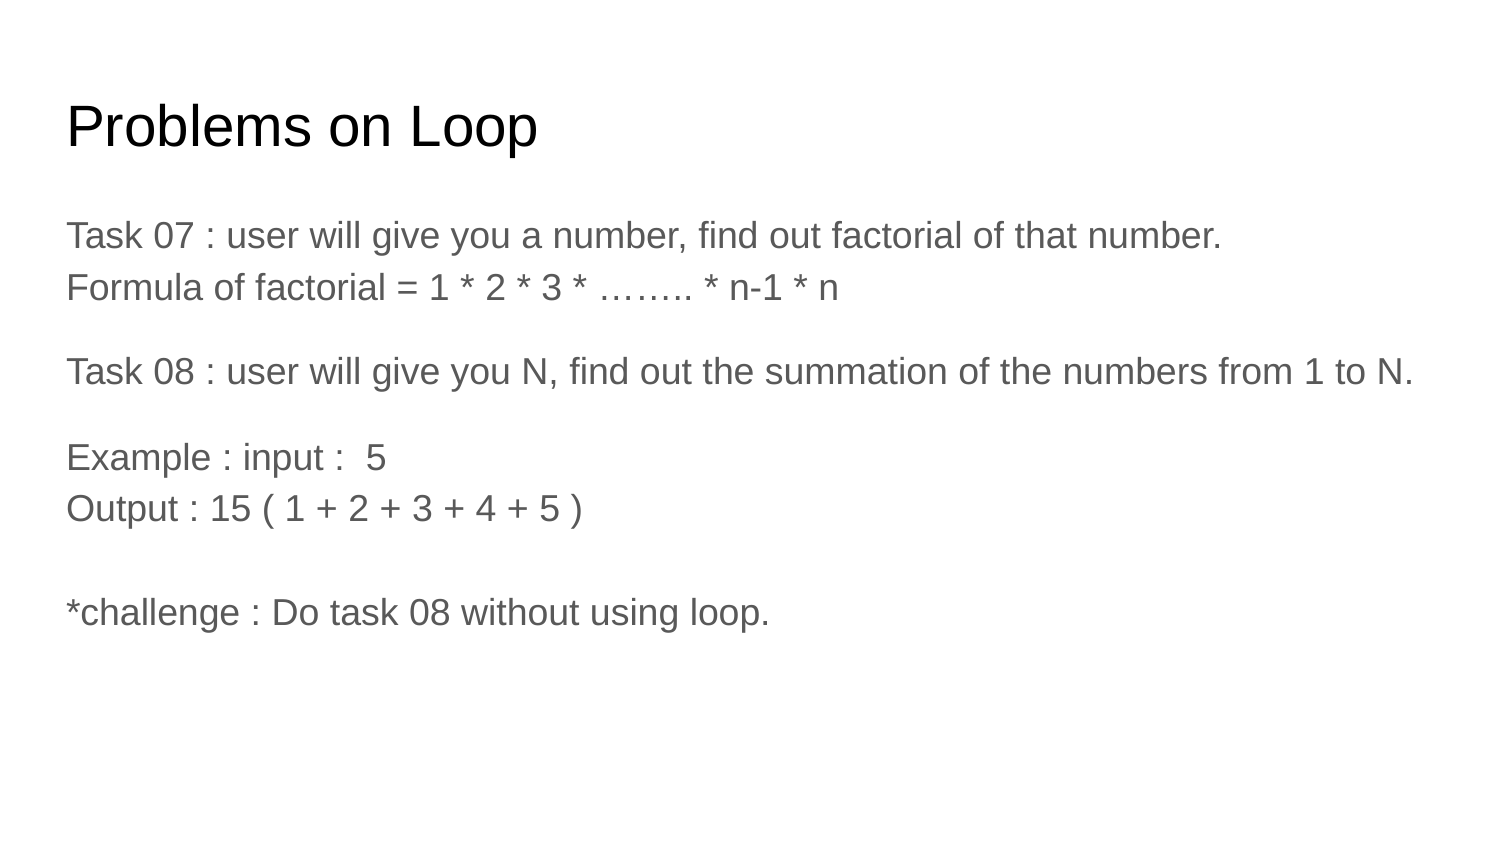

# Problems on Loop
Task 07 : user will give you a number, find out factorial of that number.
Formula of factorial = 1 * 2 * 3 * …….. * n-1 * n
Task 08 : user will give you N, find out the summation of the numbers from 1 to N.
Example : input : 5
Output : 15 ( 1 + 2 + 3 + 4 + 5 )
*challenge : Do task 08 without using loop.